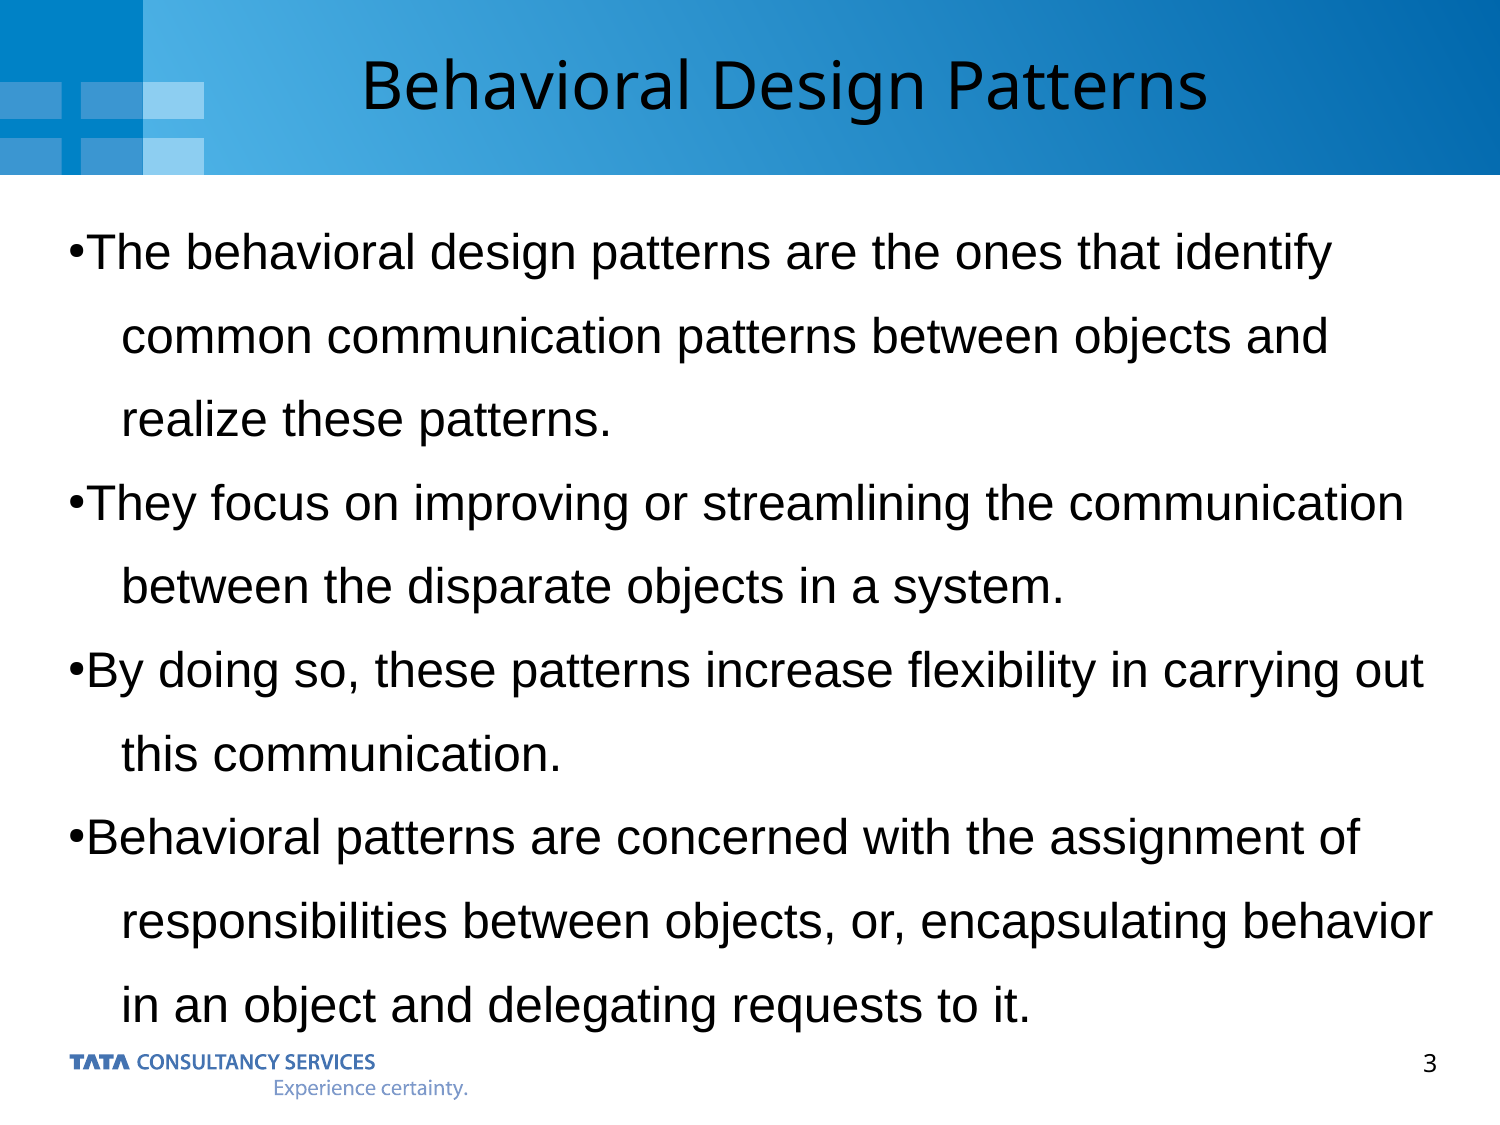

Behavioral Design Patterns
The behavioral design patterns are the ones that identify common communication patterns between objects and realize these patterns.
They focus on improving or streamlining the communication between the disparate objects in a system.
By doing so, these patterns increase flexibility in carrying out this communication.
Behavioral patterns are concerned with the assignment of responsibilities between objects, or, encapsulating behavior in an object and delegating requests to it.